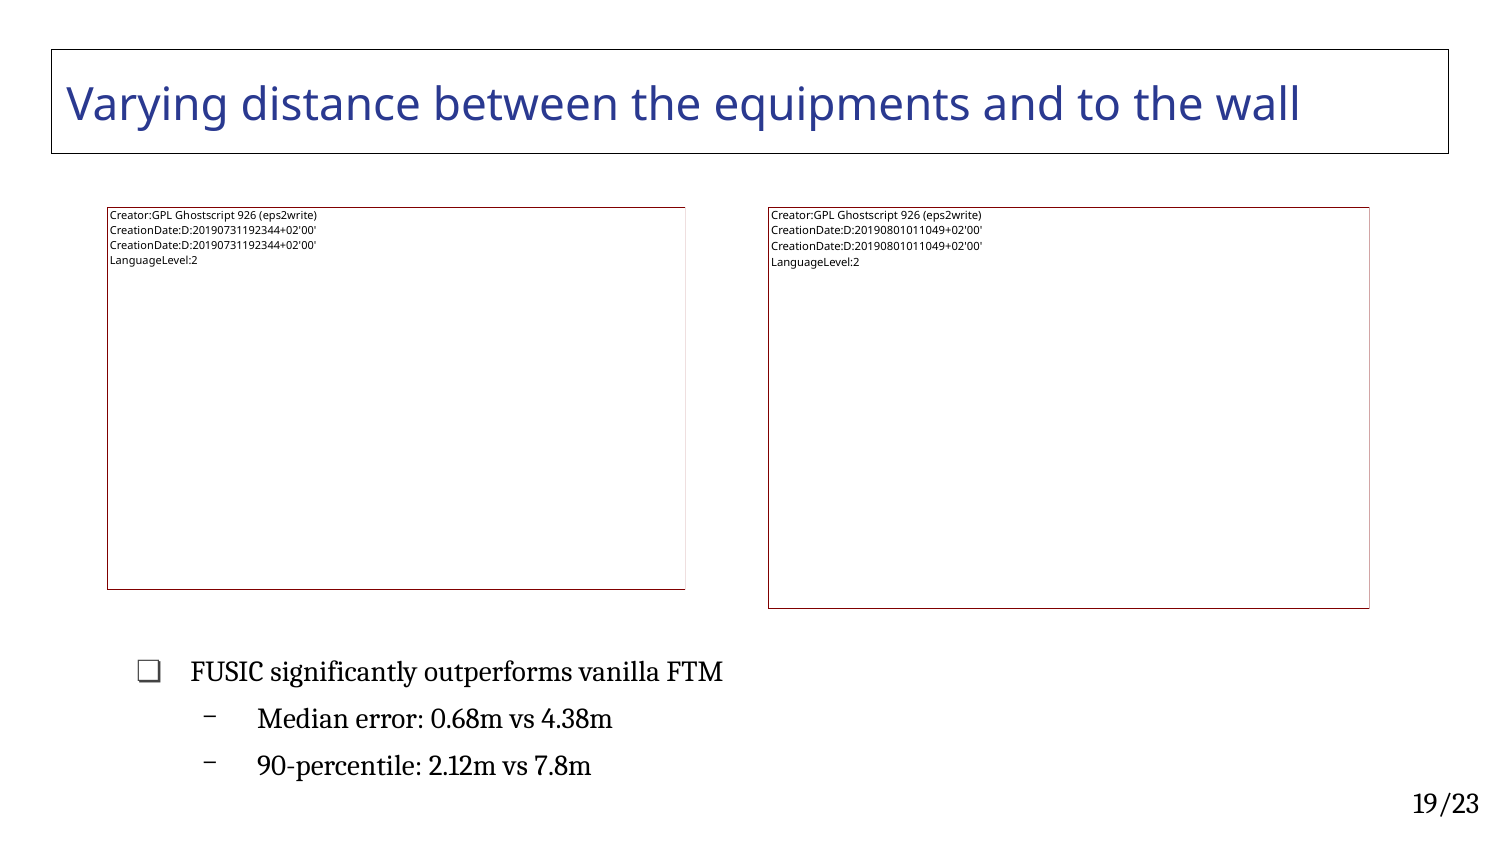

Varying distance between the equipments and to the wall
# Company
FUSIC significantly outperforms vanilla FTM
Median error: 0.68m vs 4.38m
90-percentile: 2.12m vs 7.8m